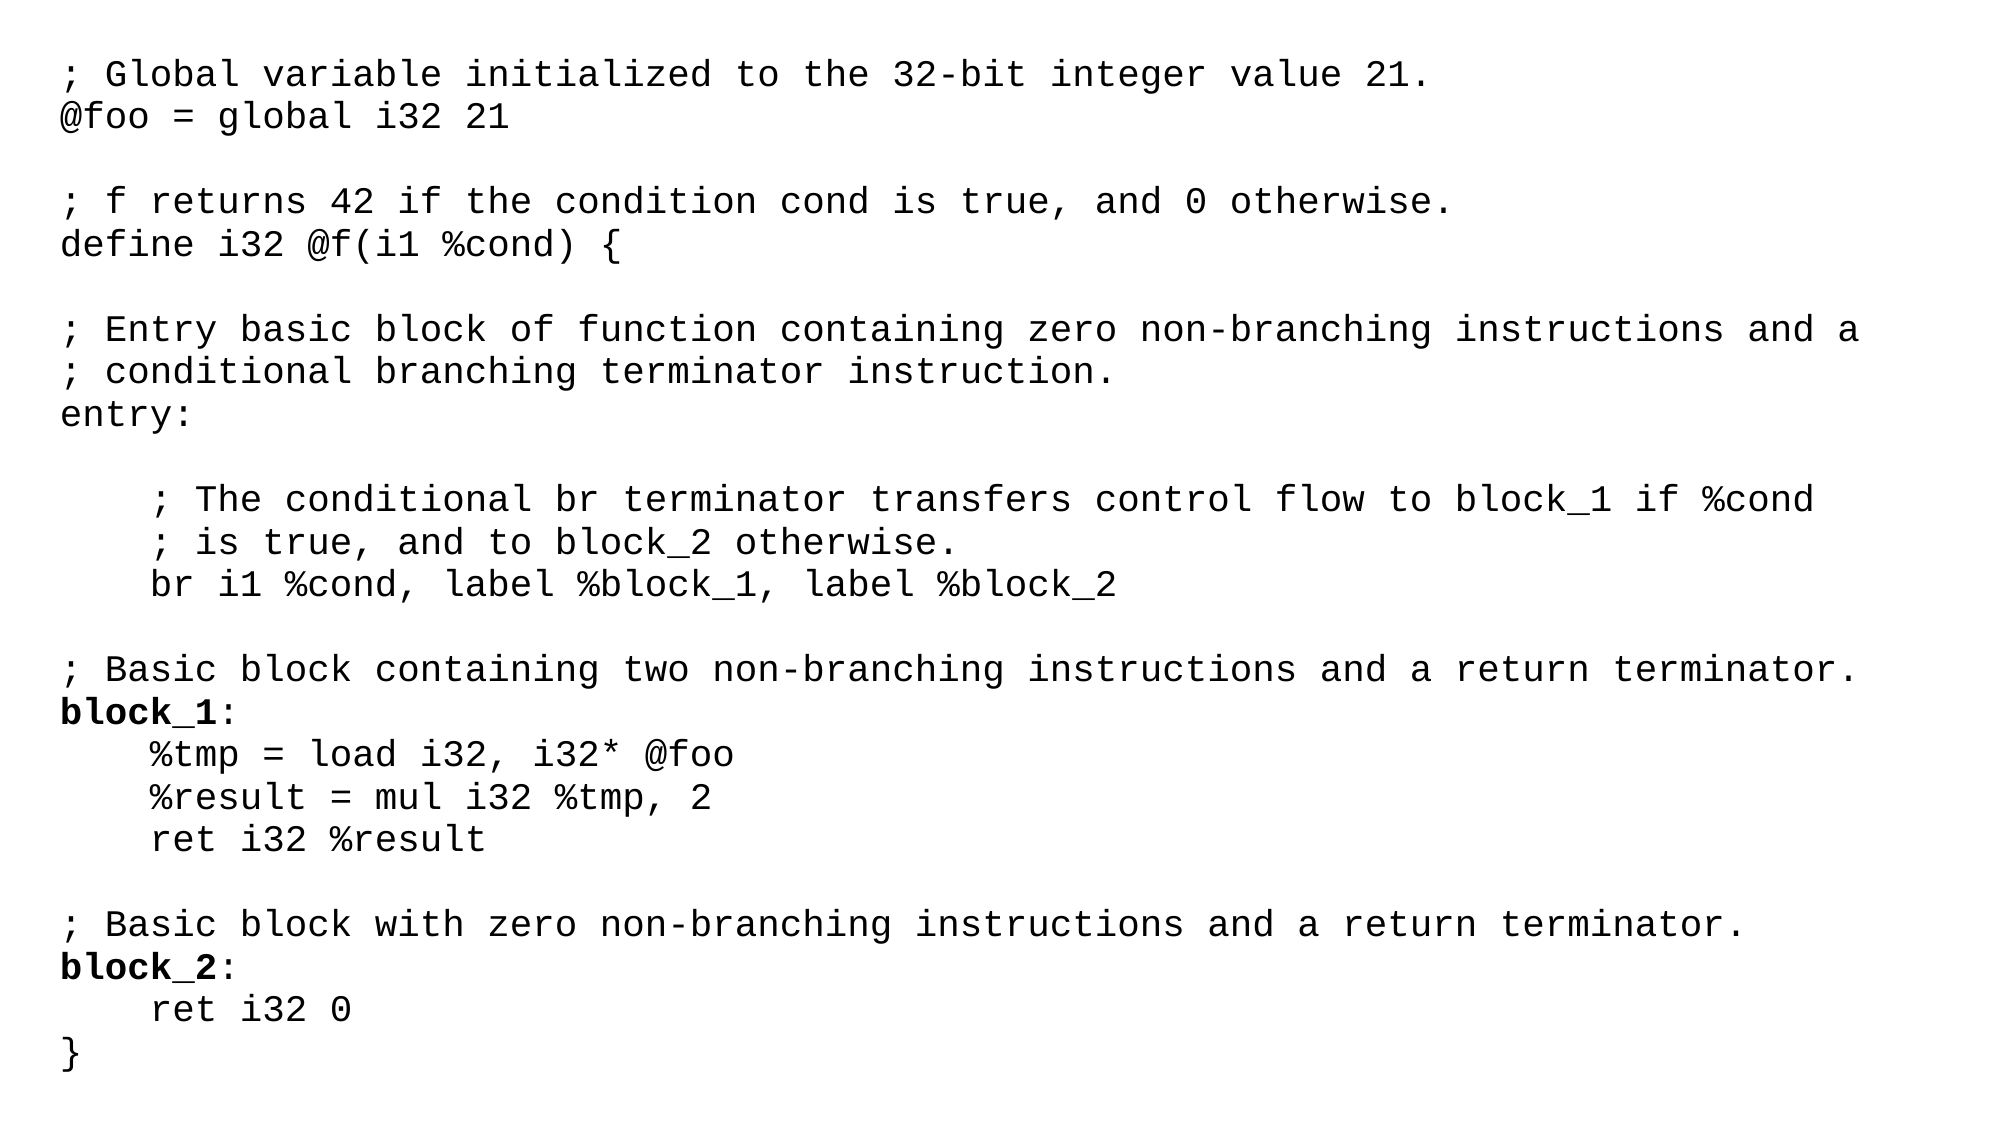

; Global variable initialized to the 32-bit integer value 21.
@foo = global i32 21
; f returns 42 if the condition cond is true, and 0 otherwise.
define i32 @f(i1 %cond) {
; Entry basic block of function containing zero non-branching instructions and a
; conditional branching terminator instruction.
entry:
 ; The conditional br terminator transfers control flow to block_1 if %cond
 ; is true, and to block_2 otherwise.
 br i1 %cond, label %block_1, label %block_2
; Basic block containing two non-branching instructions and a return terminator.
block_1:
 %tmp = load i32, i32* @foo
 %result = mul i32 %tmp, 2
 ret i32 %result
; Basic block with zero non-branching instructions and a return terminator.
block_2:
 ret i32 0
}